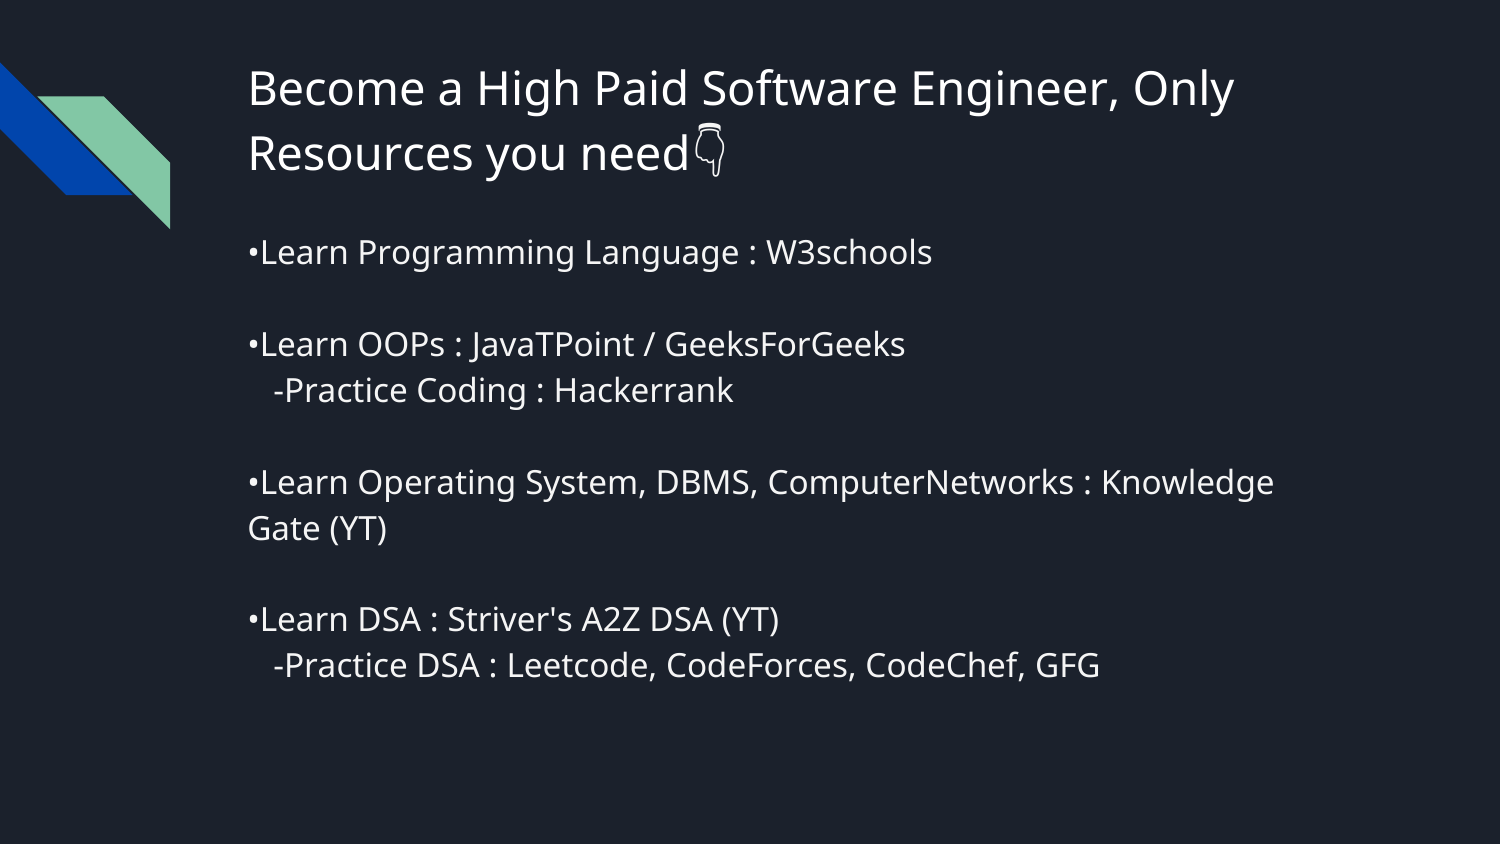

# Become a High Paid Software Engineer, Only Resources you need👇 •Learn Programming Language : W3schools  •Learn OOPs : JavaTPoint / GeeksForGeeks -Practice Coding : Hackerrank •Learn Operating System, DBMS, ComputerNetworks : Knowledge Gate (YT) •Learn DSA : Striver's A2Z DSA (YT) -Practice DSA : Leetcode, CodeForces, CodeChef, GFG